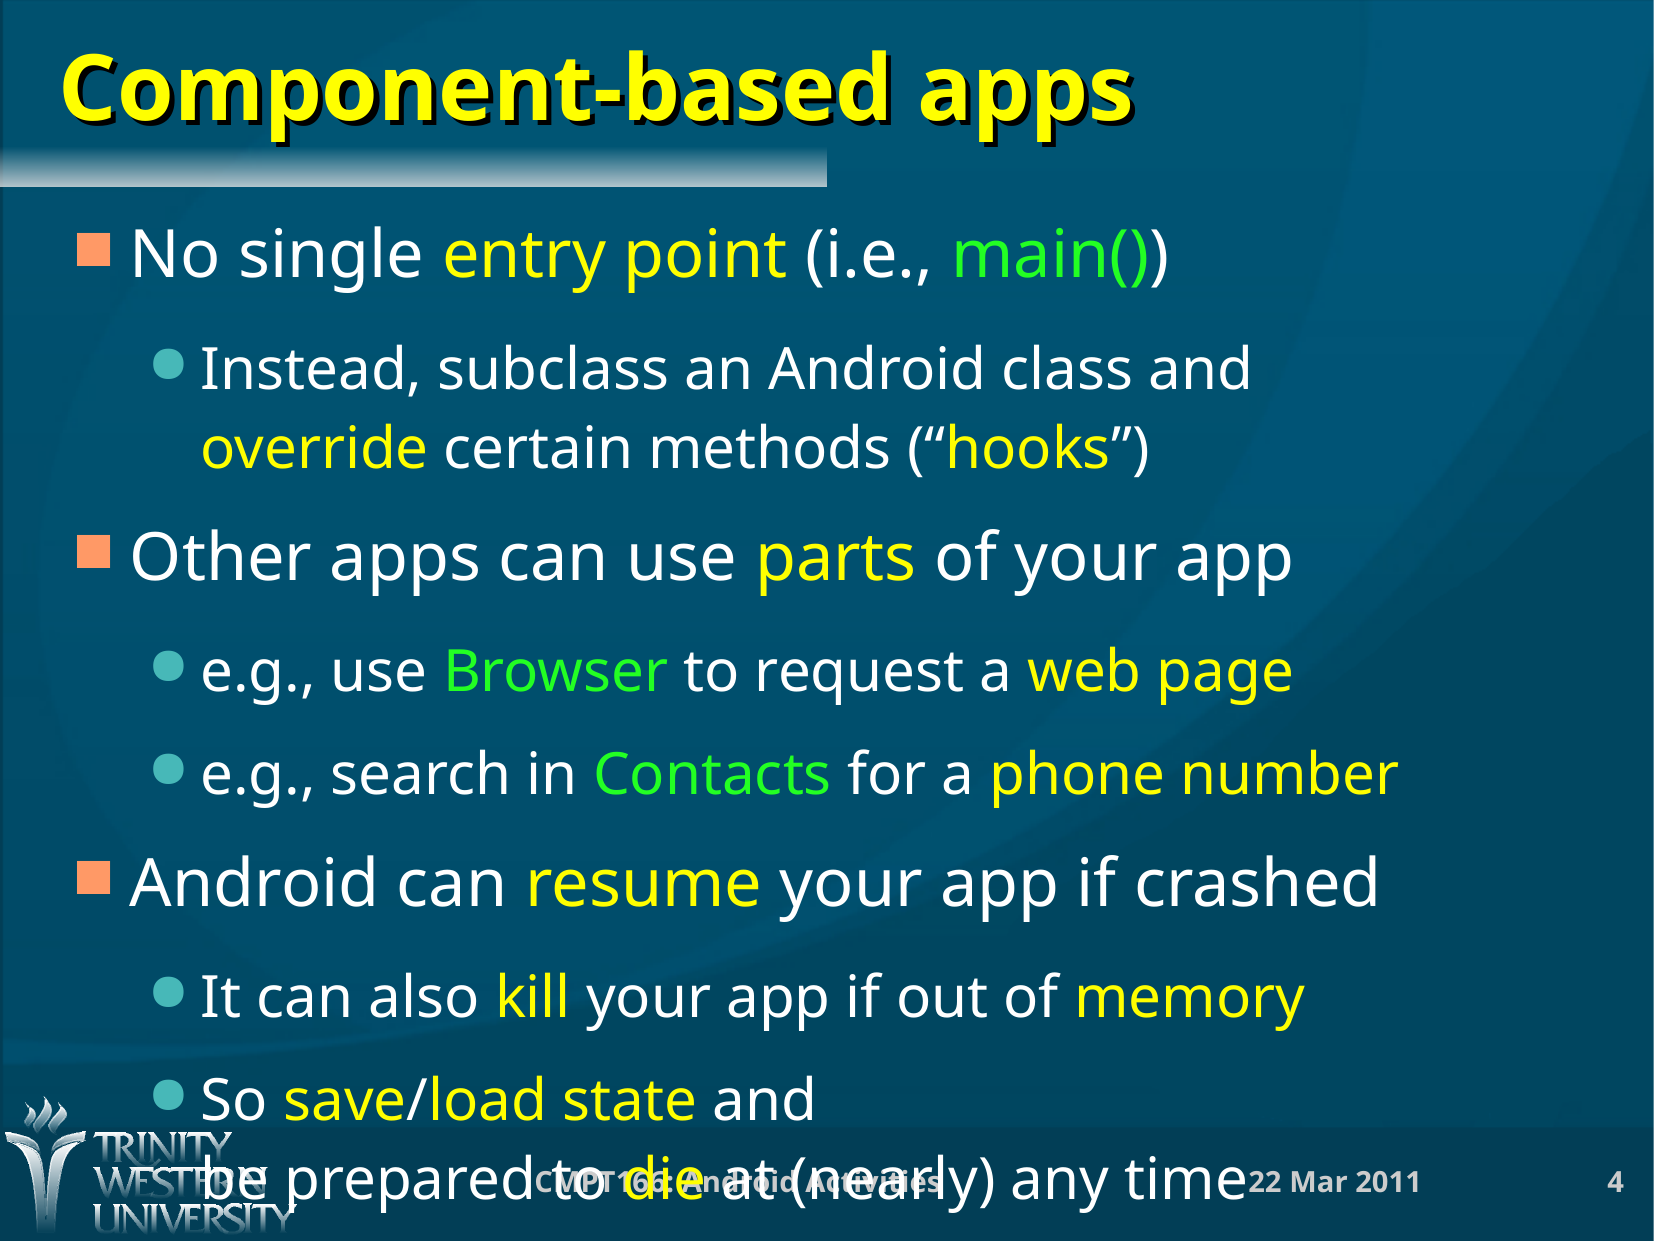

# Component-based apps
No single entry point (i.e., main())
Instead, subclass an Android class and
override certain methods (“hooks”)
Other apps can use parts of your app
e.g., use Browser to request a web page
e.g., search in Contacts for a phone number
Android can resume your app if crashed
It can also kill your app if out of memory
So save/load state and
be prepared to die at (nearly) any time
CMPT166: Android Activities
22 Mar 2011
4